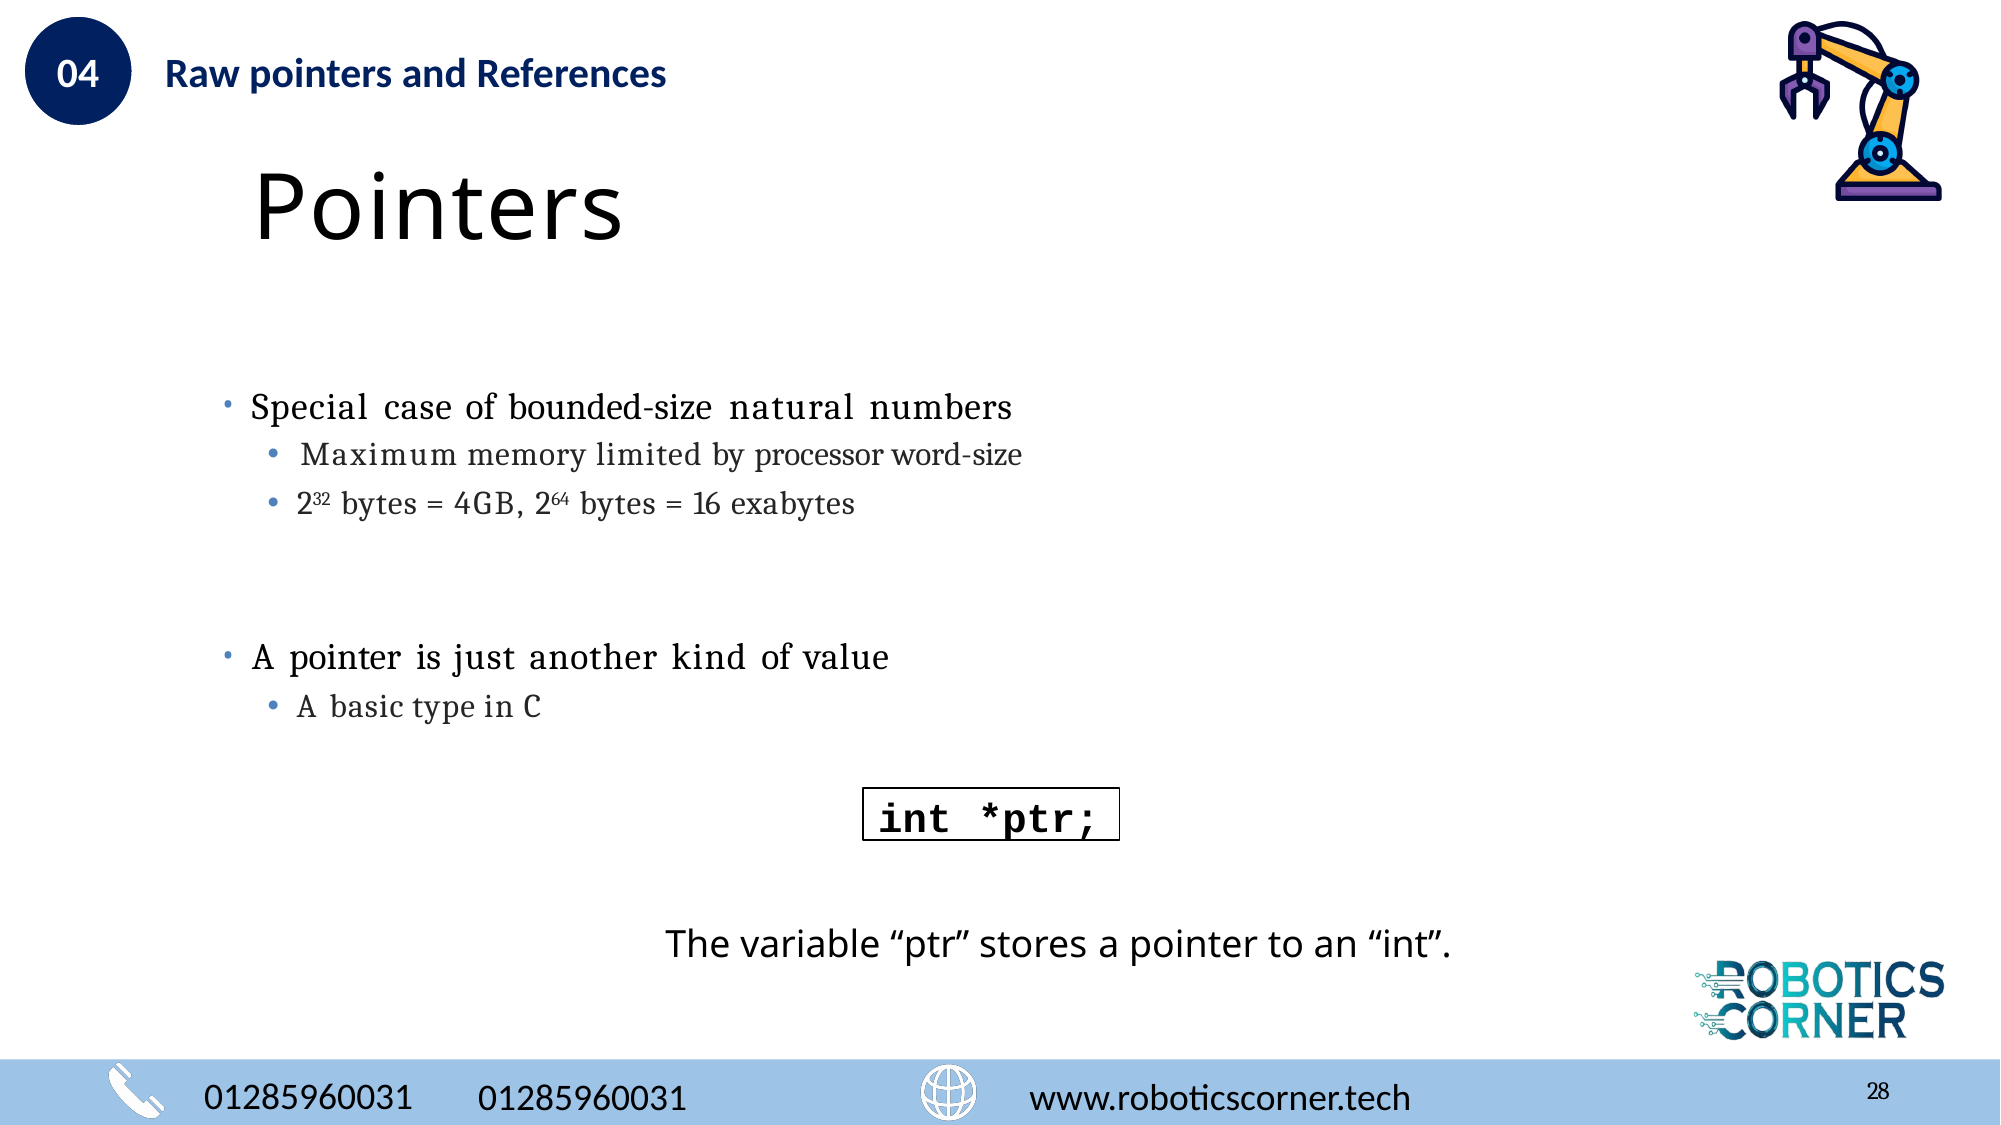

04
Raw pointers and References
# Pointers
Special case of bounded-size natural numbers
🞄 Maximum memory limited by processor word-size
🞄 232 bytes = 4GB, 264 bytes = 16 exabytes
A pointer is just another kind of value
🞄 A basic type in C
int *ptr;
The variable “ptr” stores a pointer to an “int”.